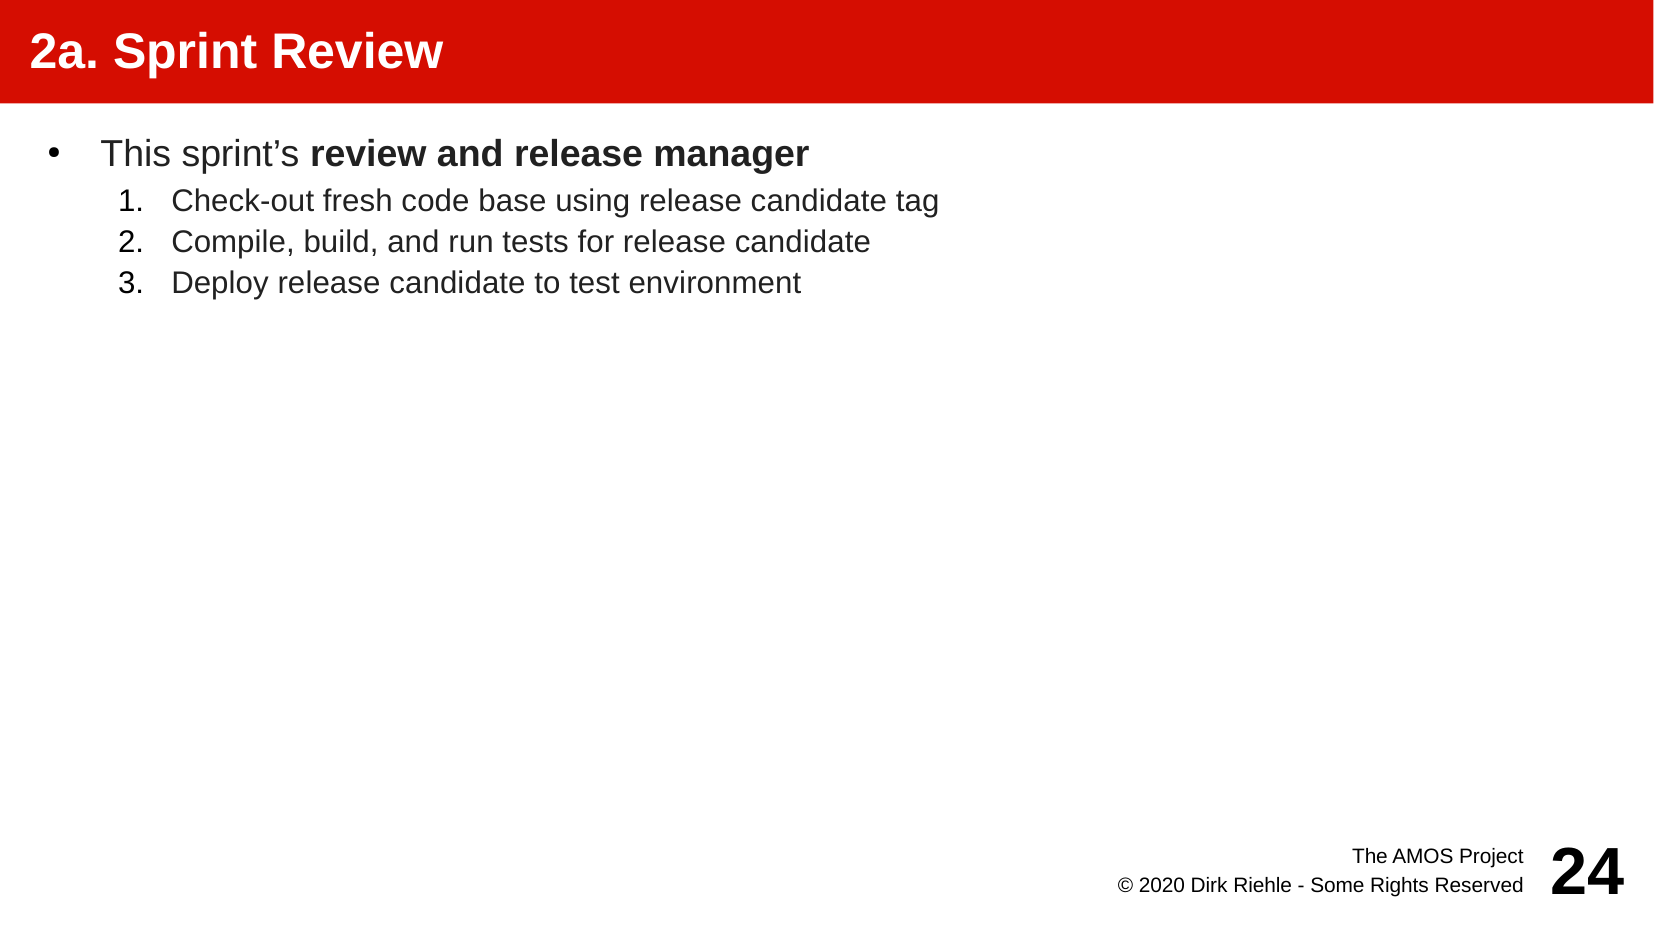

# 2a. Sprint Review
This sprint’s review and release manager
Check-out fresh code base using release candidate tag
Compile, build, and run tests for release candidate
Deploy release candidate to test environment
The AMOS Project
24
© 2020 Dirk Riehle - Some Rights Reserved